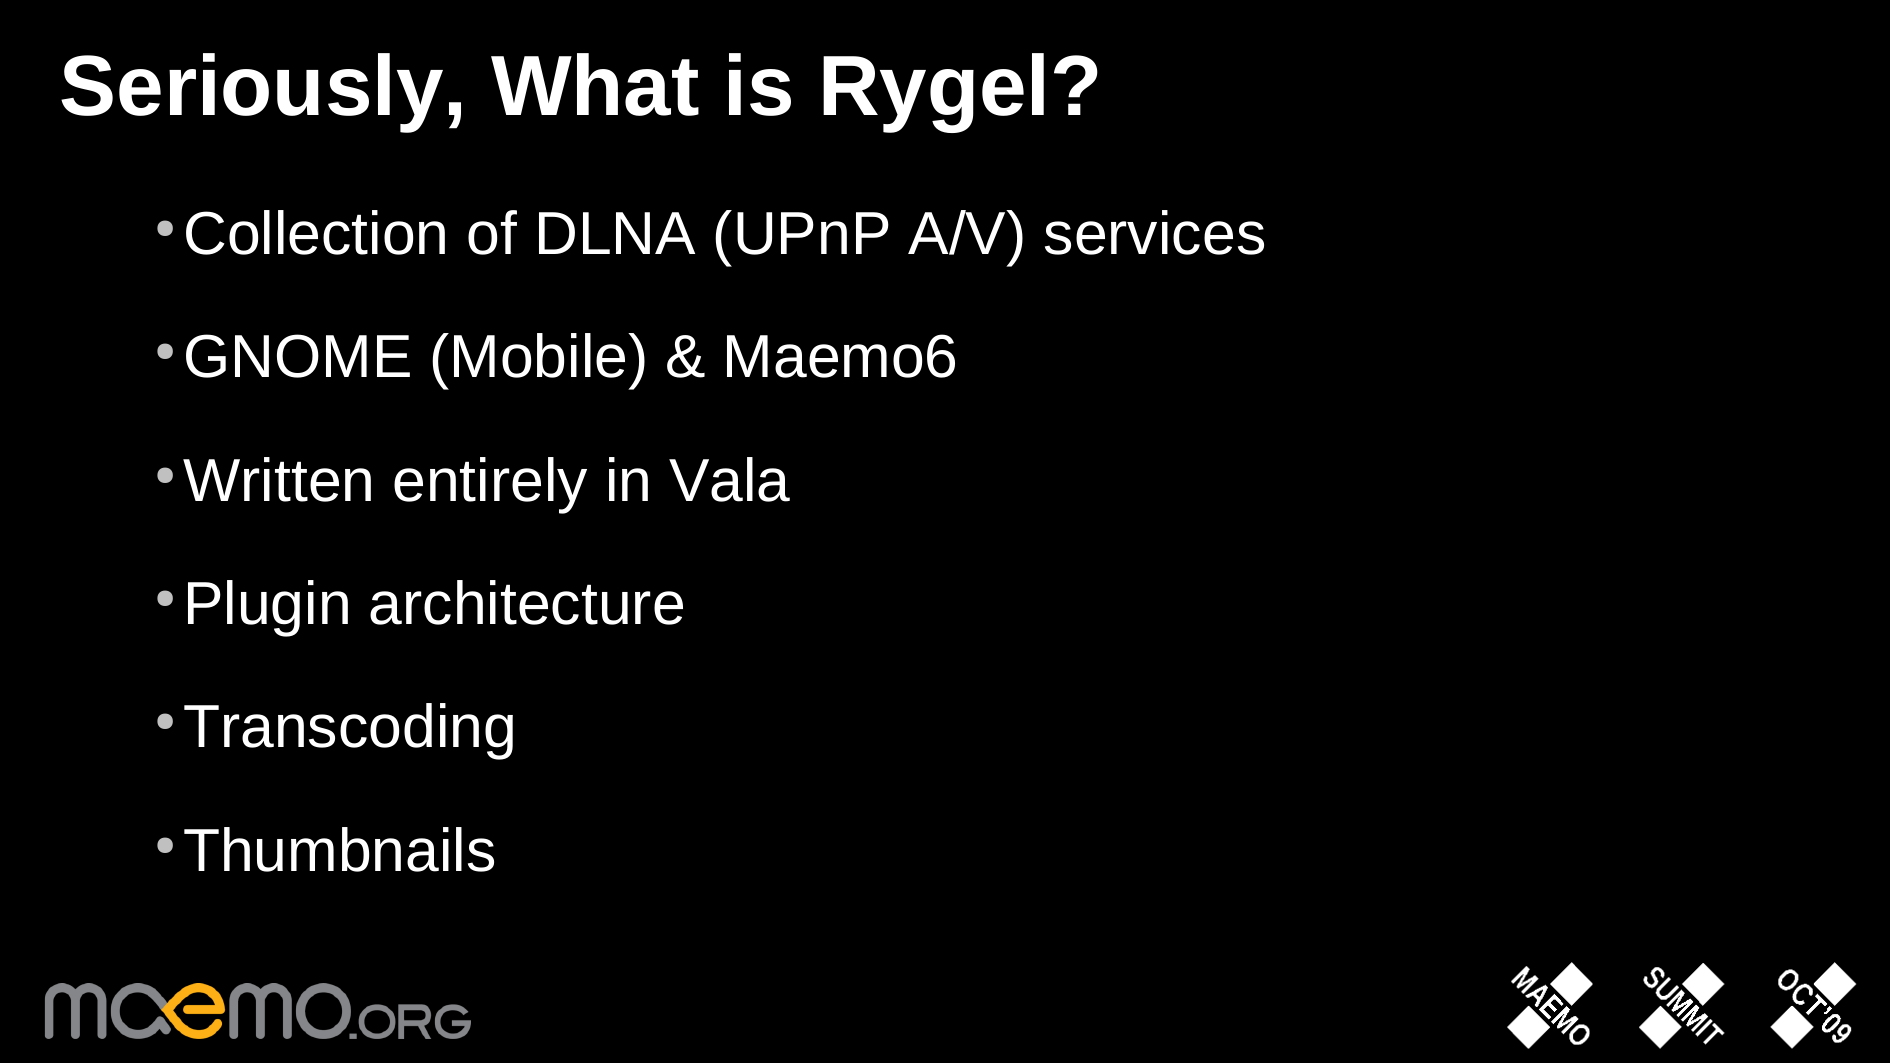

# Seriously, What is Rygel?
Collection of DLNA (UPnP A/V) services
GNOME (Mobile) & Maemo6
Written entirely in Vala
Plugin architecture
Transcoding
Thumbnails
© 2008 Nokia 	 V1-Filename.ppt / YYYY-MM-DD / Initials